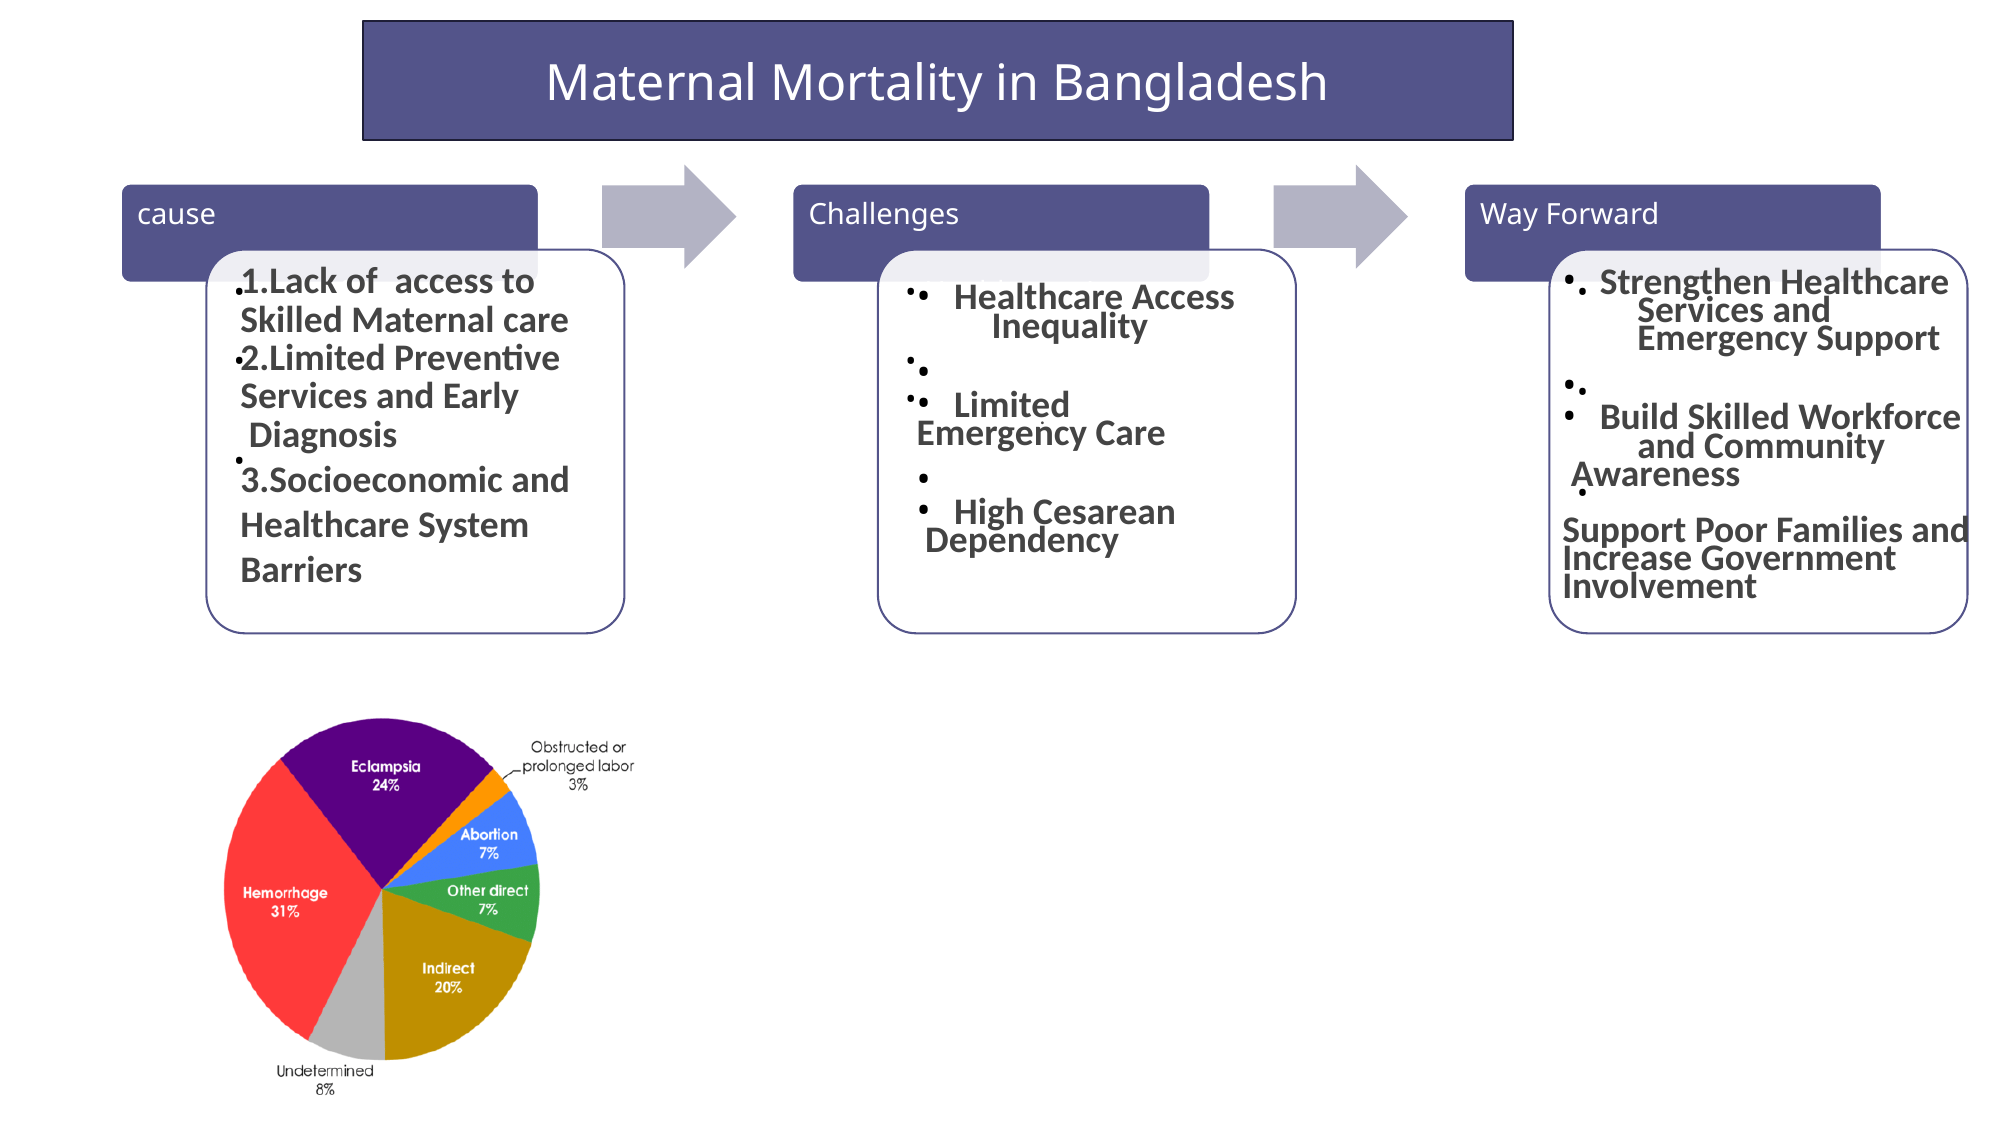

Maternal Mortality in Bangladesh
cause
Challenges
Way Forward
Lack of Access to Skilled Maternal Care
Limited Preventive Services and Early Diagnosis
Socioeconomic and Healthcare System
Healthcare Access Inequality
Limited Emergency Care
High Cesarean Dependency
Strengthen Healthcare Services and Emergency Support
Build Skilled Workforce and Community Awareness
Support Poor Families and Increase Government Involvement
Strengthen Healthcare Services and Emergency Support
Build Skilled Workforce and Community
 Awareness​
Support Poor Families and Increase Government Involvement
1.Lack of access to
Skilled Maternal care
​​
2.Limited Preventive
Services and Early
 Diagnosis​​
3.Socioeconomic and Healthcare System Barriers
Healthcare Access Inequality​
Limited
Emergency Care​
High Cesarean
 Dependency
Strengthen.